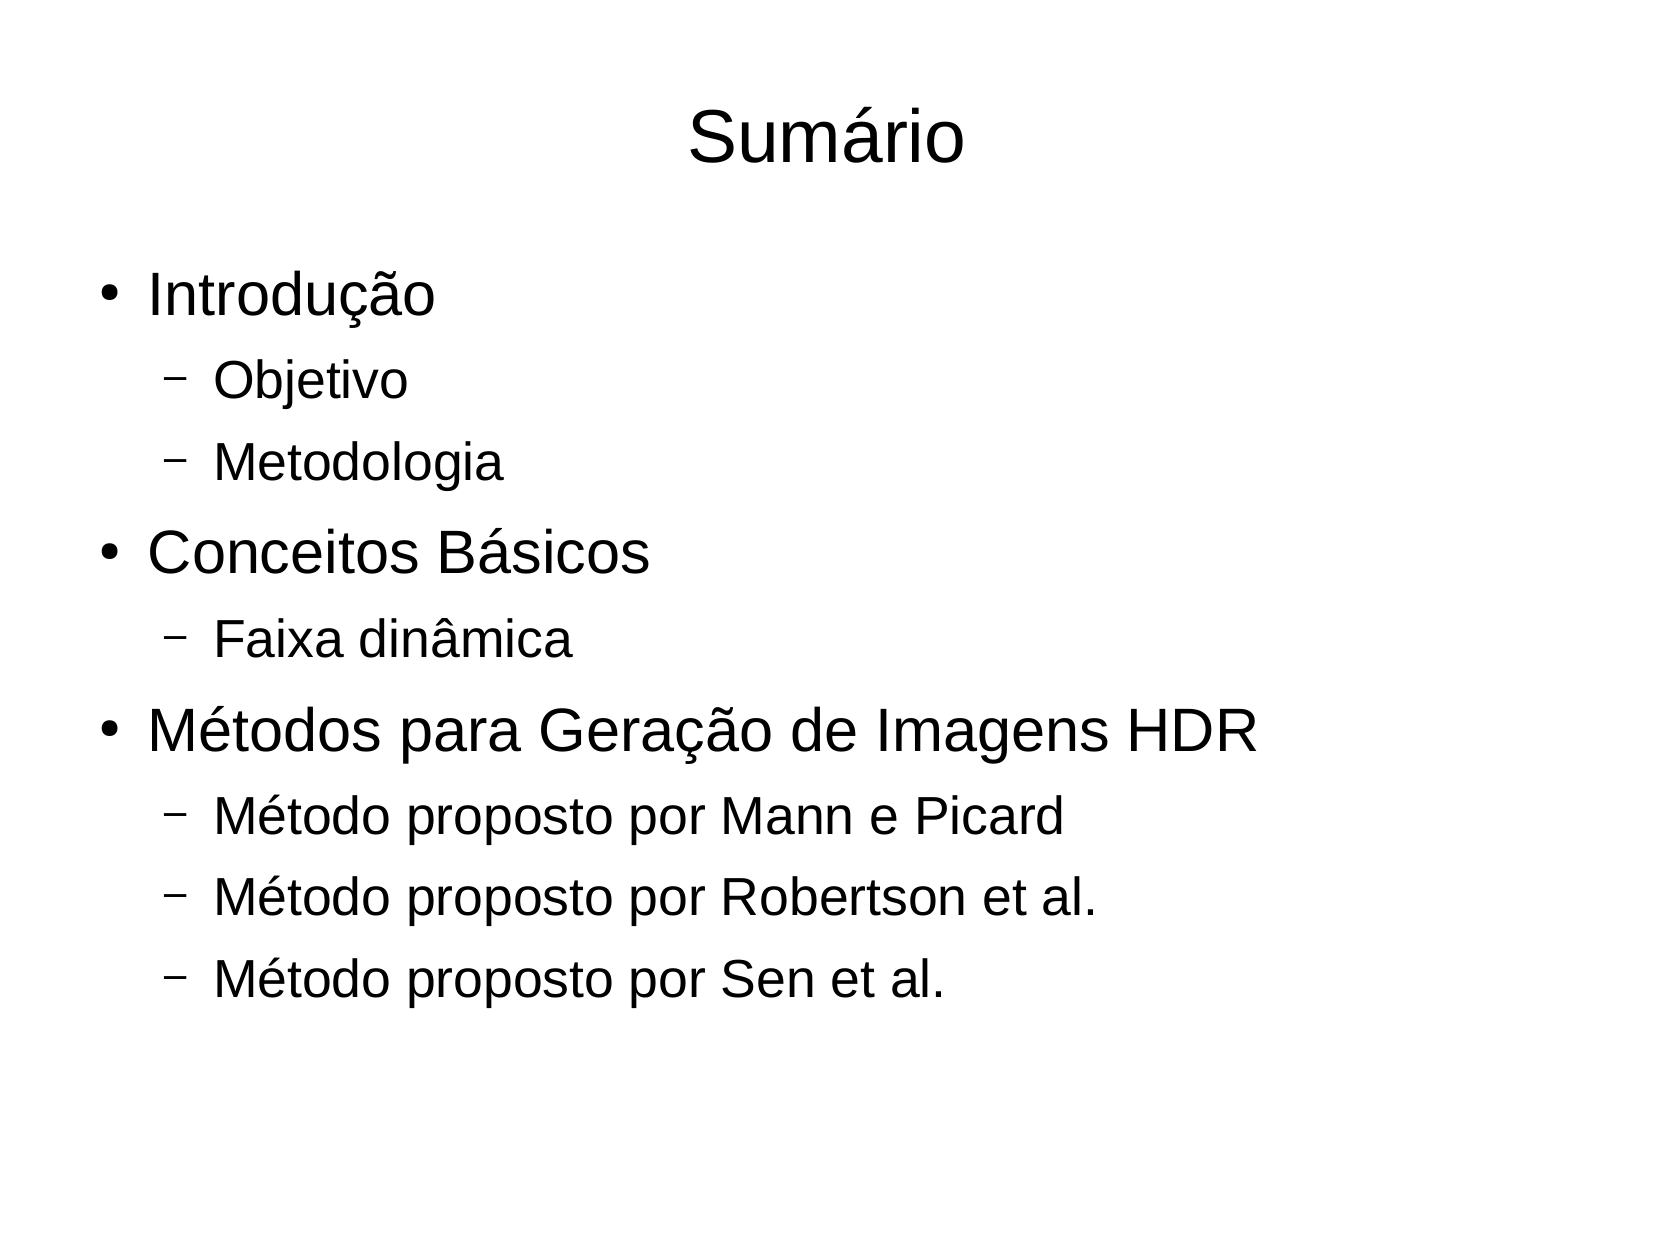

# Sumário
Introdução
Objetivo
Metodologia
Conceitos Básicos
Faixa dinâmica
Métodos para Geração de Imagens HDR
Método proposto por Mann e Picard
Método proposto por Robertson et al.
Método proposto por Sen et al.